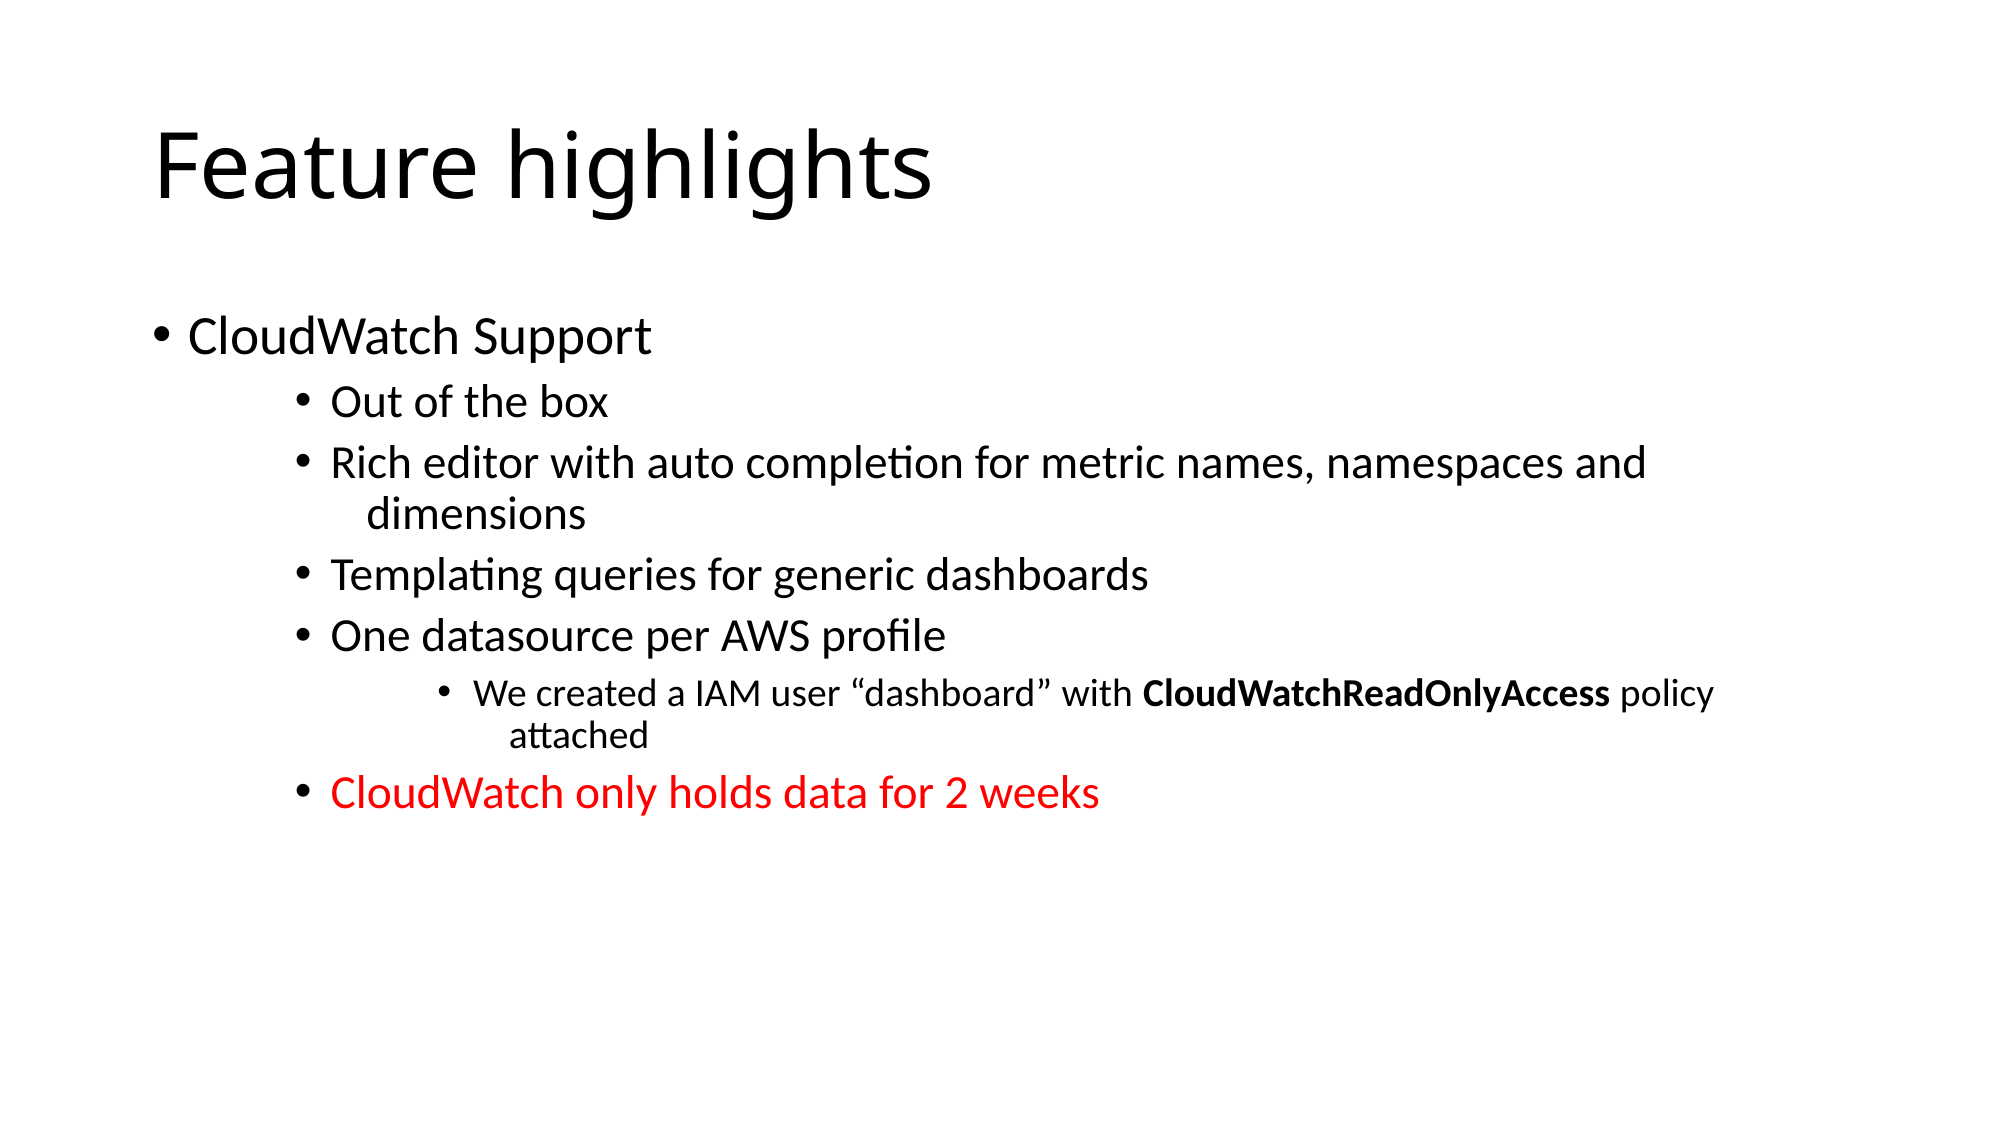

# Feature highlights
CloudWatch Support
Out of the box
Rich editor with auto completion for metric names, namespaces and dimensions
Templating queries for generic dashboards
One datasource per AWS profile
We created a IAM user “dashboard” with CloudWatchReadOnlyAccess policy attached
CloudWatch only holds data for 2 weeks